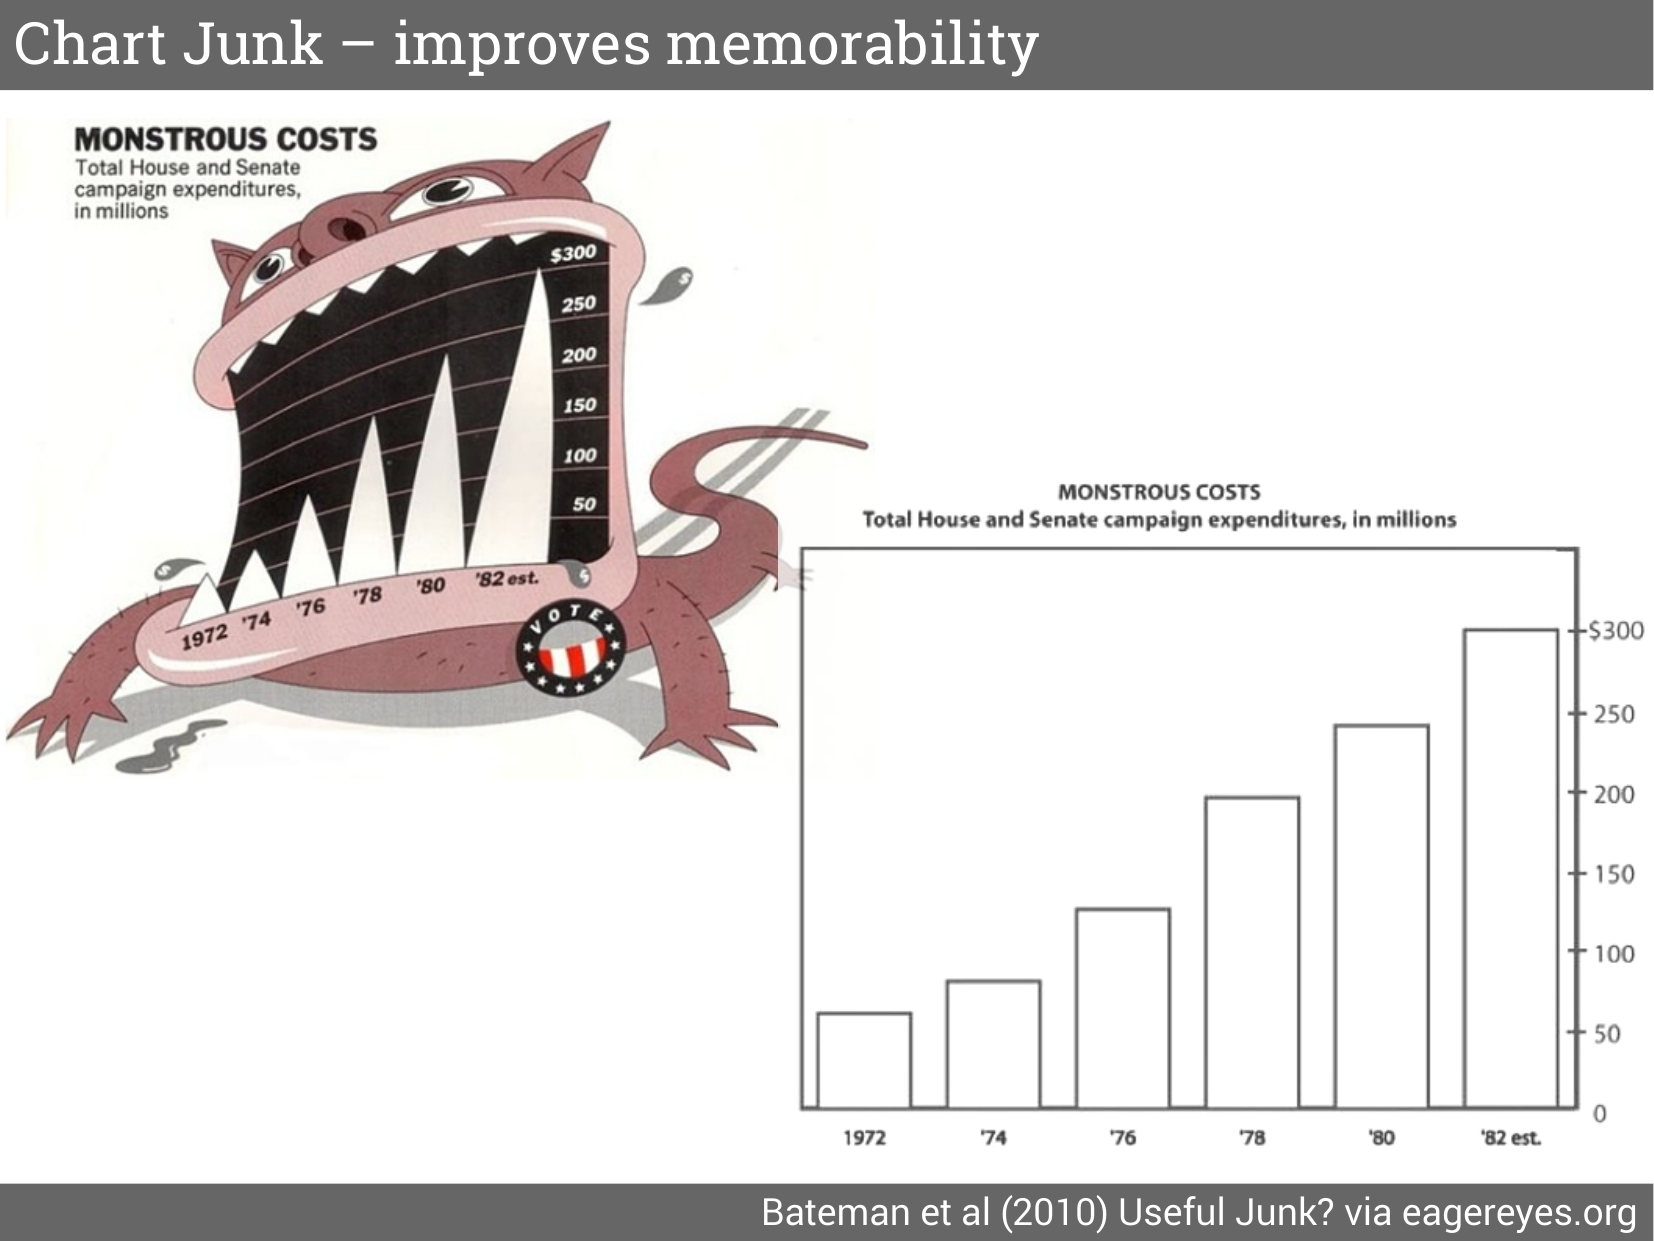

Chart Junk – improves memorability
Bateman et al (2010) Useful Junk? via eagereyes.org